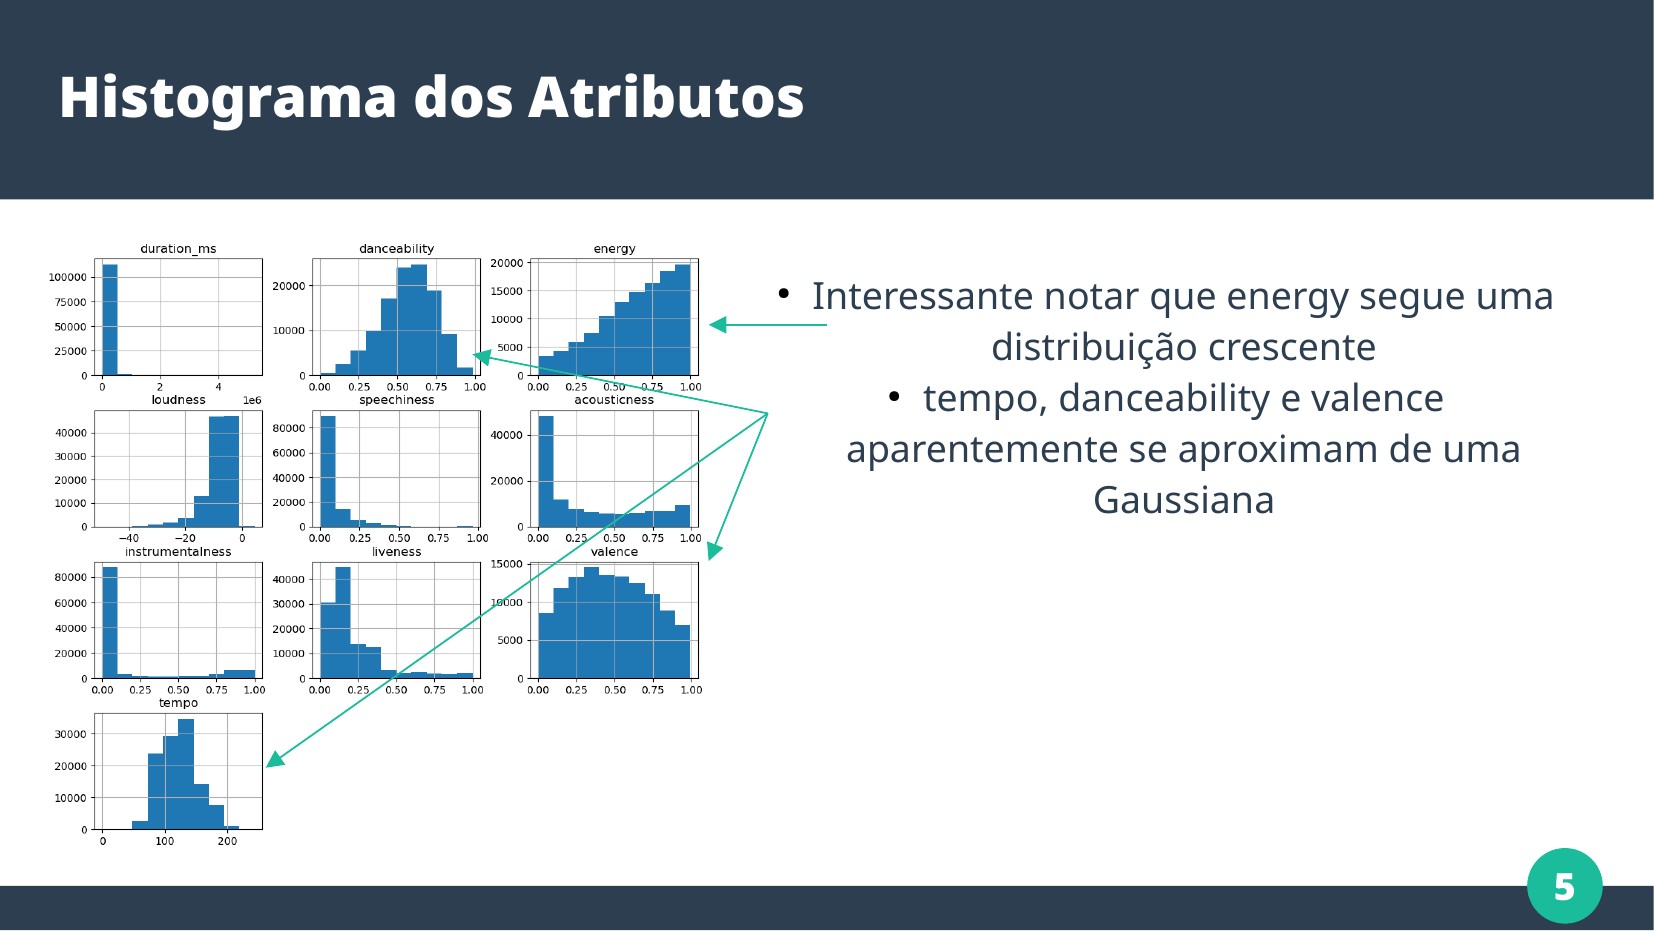

# Histograma dos Atributos
Interessante notar que energy segue uma distribuição crescente
tempo, danceability e valence aparentemente se aproximam de uma Gaussiana